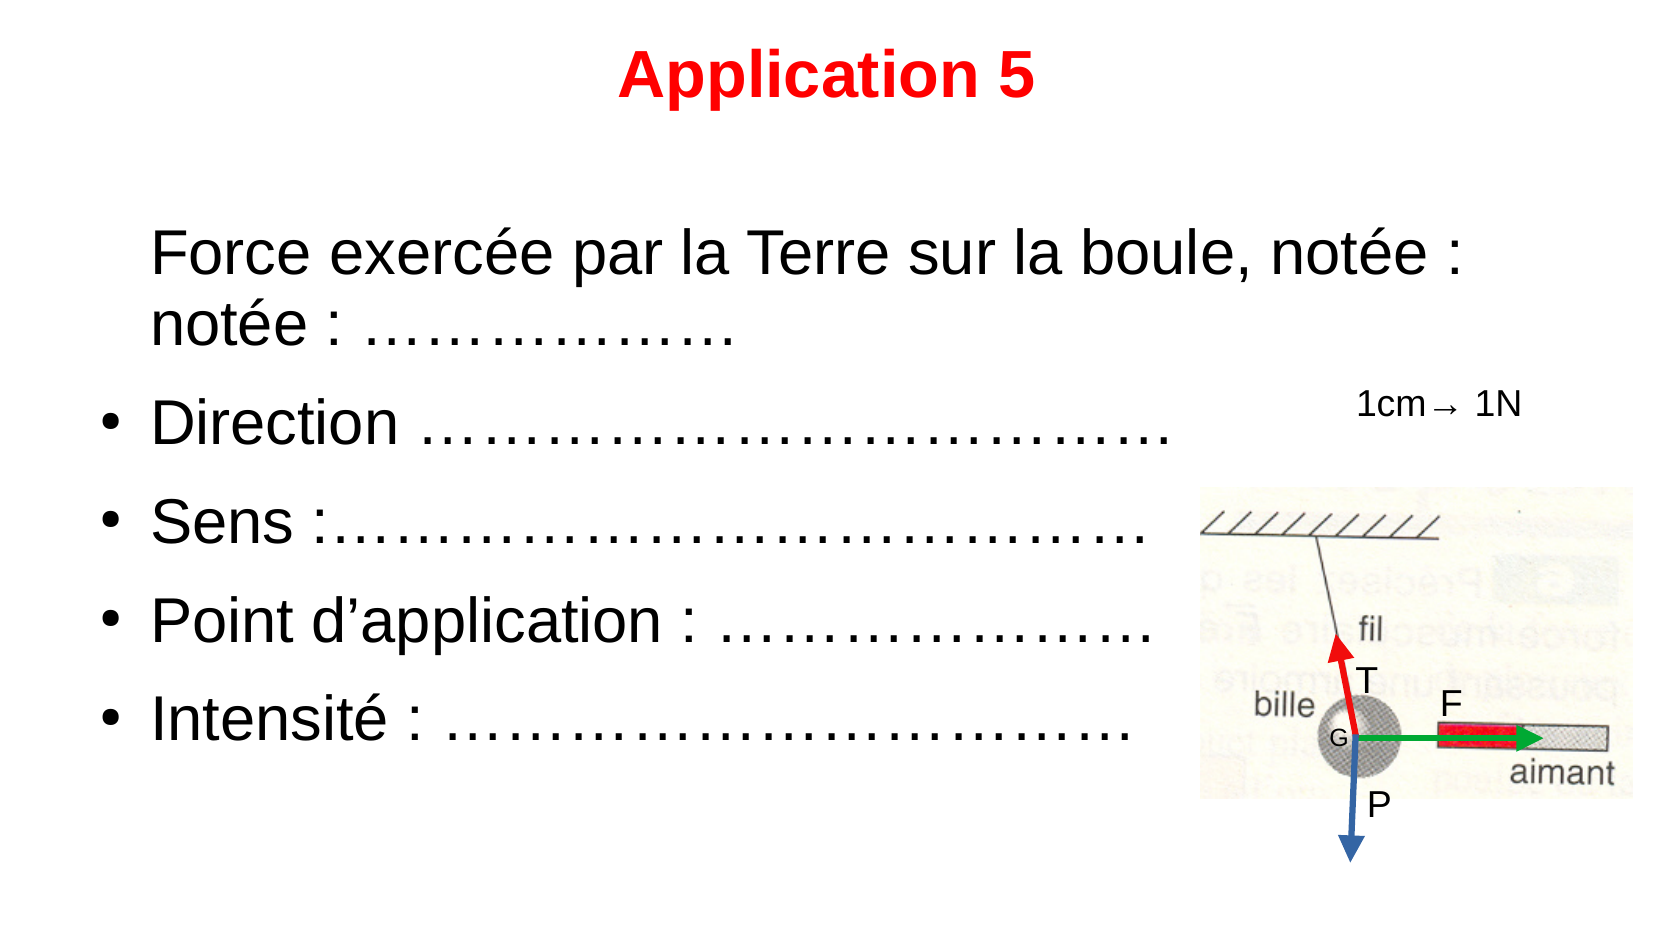

# Application 5
Force exercée par la Terre sur la boule, notée : notée : ………………
Direction ………………………………
Sens :…………………………………
Point d’application : …………………
Intensité : ……………………………
1cm→ 1N
T
F
G
P